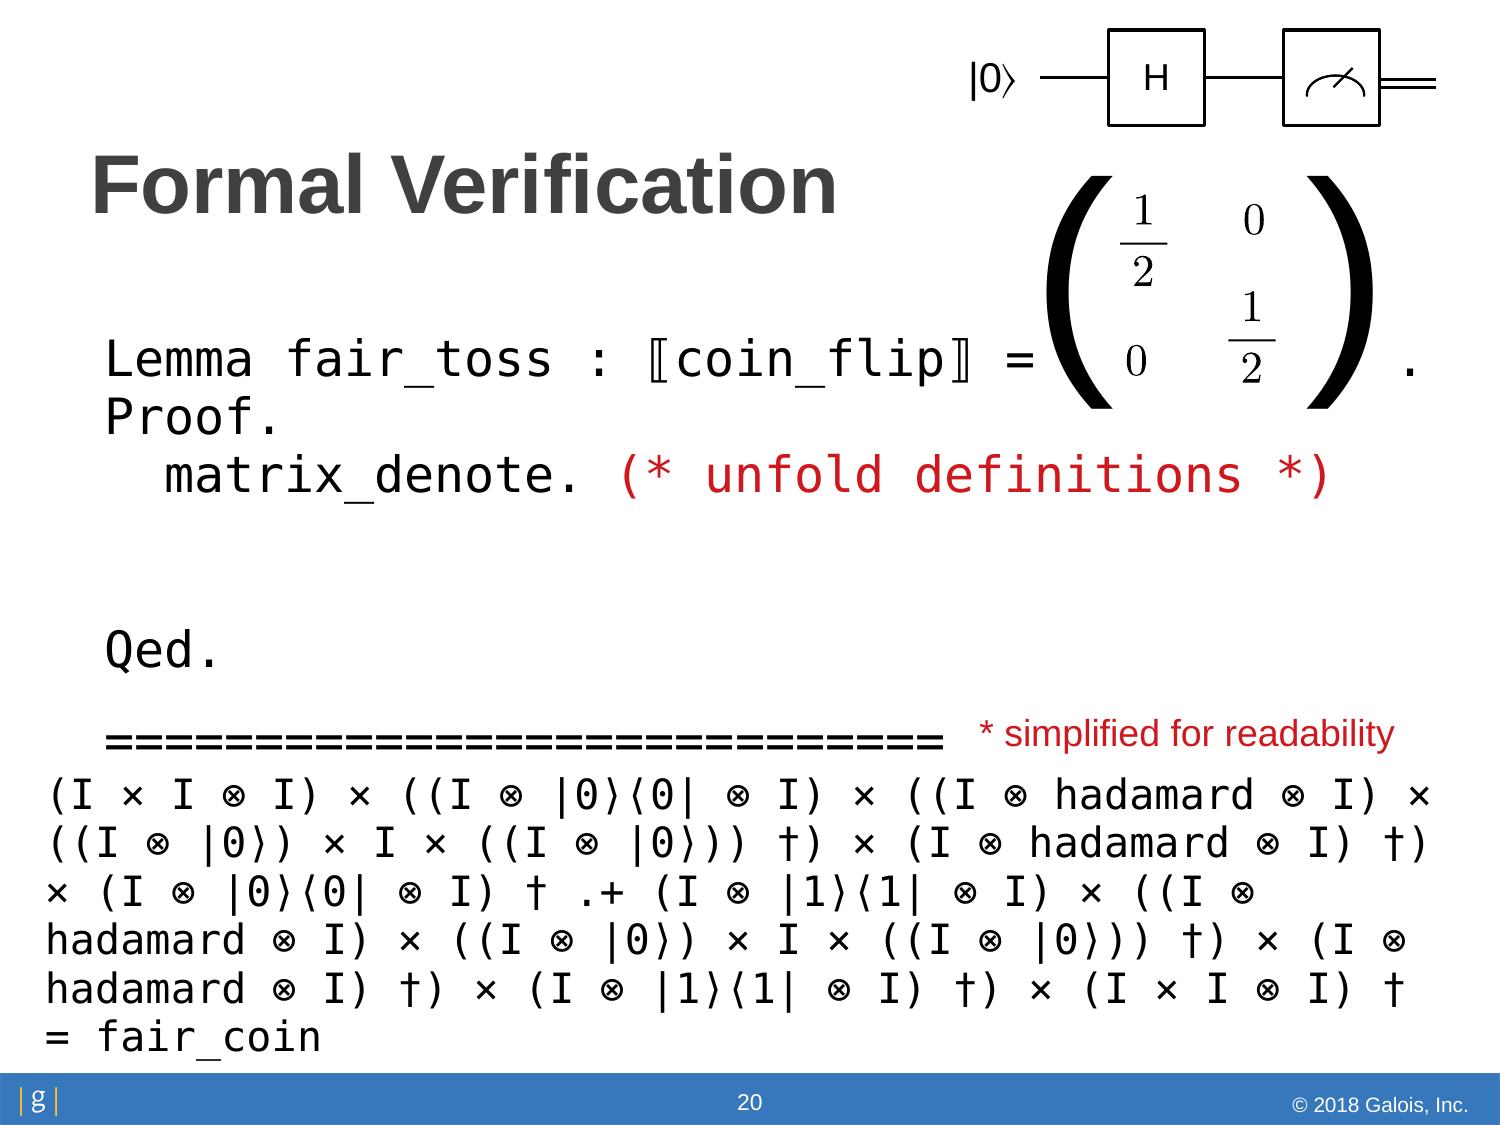

|0〉
H
# Formal Verification
(
)
Lemma fair_toss : ⟦coin_flip⟧ = .
Proof.
 matrix_denote. (* unfold definitions *)
Qed.
 ============================
(I × I ⊗ I) × ((I ⊗ |0⟩⟨0| ⊗ I) × ((I ⊗ hadamard ⊗ I) × ((I ⊗ |0⟩) × I × ((I ⊗ |0⟩)) †) × (I ⊗ hadamard ⊗ I) †) × (I ⊗ |0⟩⟨0| ⊗ I) † .+ (I ⊗ |1⟩⟨1| ⊗ I) × ((I ⊗ hadamard ⊗ I) × ((I ⊗ |0⟩) × I × ((I ⊗ |0⟩)) †) × (I ⊗ hadamard ⊗ I) †) × (I ⊗ |1⟩⟨1| ⊗ I) †) × (I × I ⊗ I) † = fair_coin
* simplified for readability